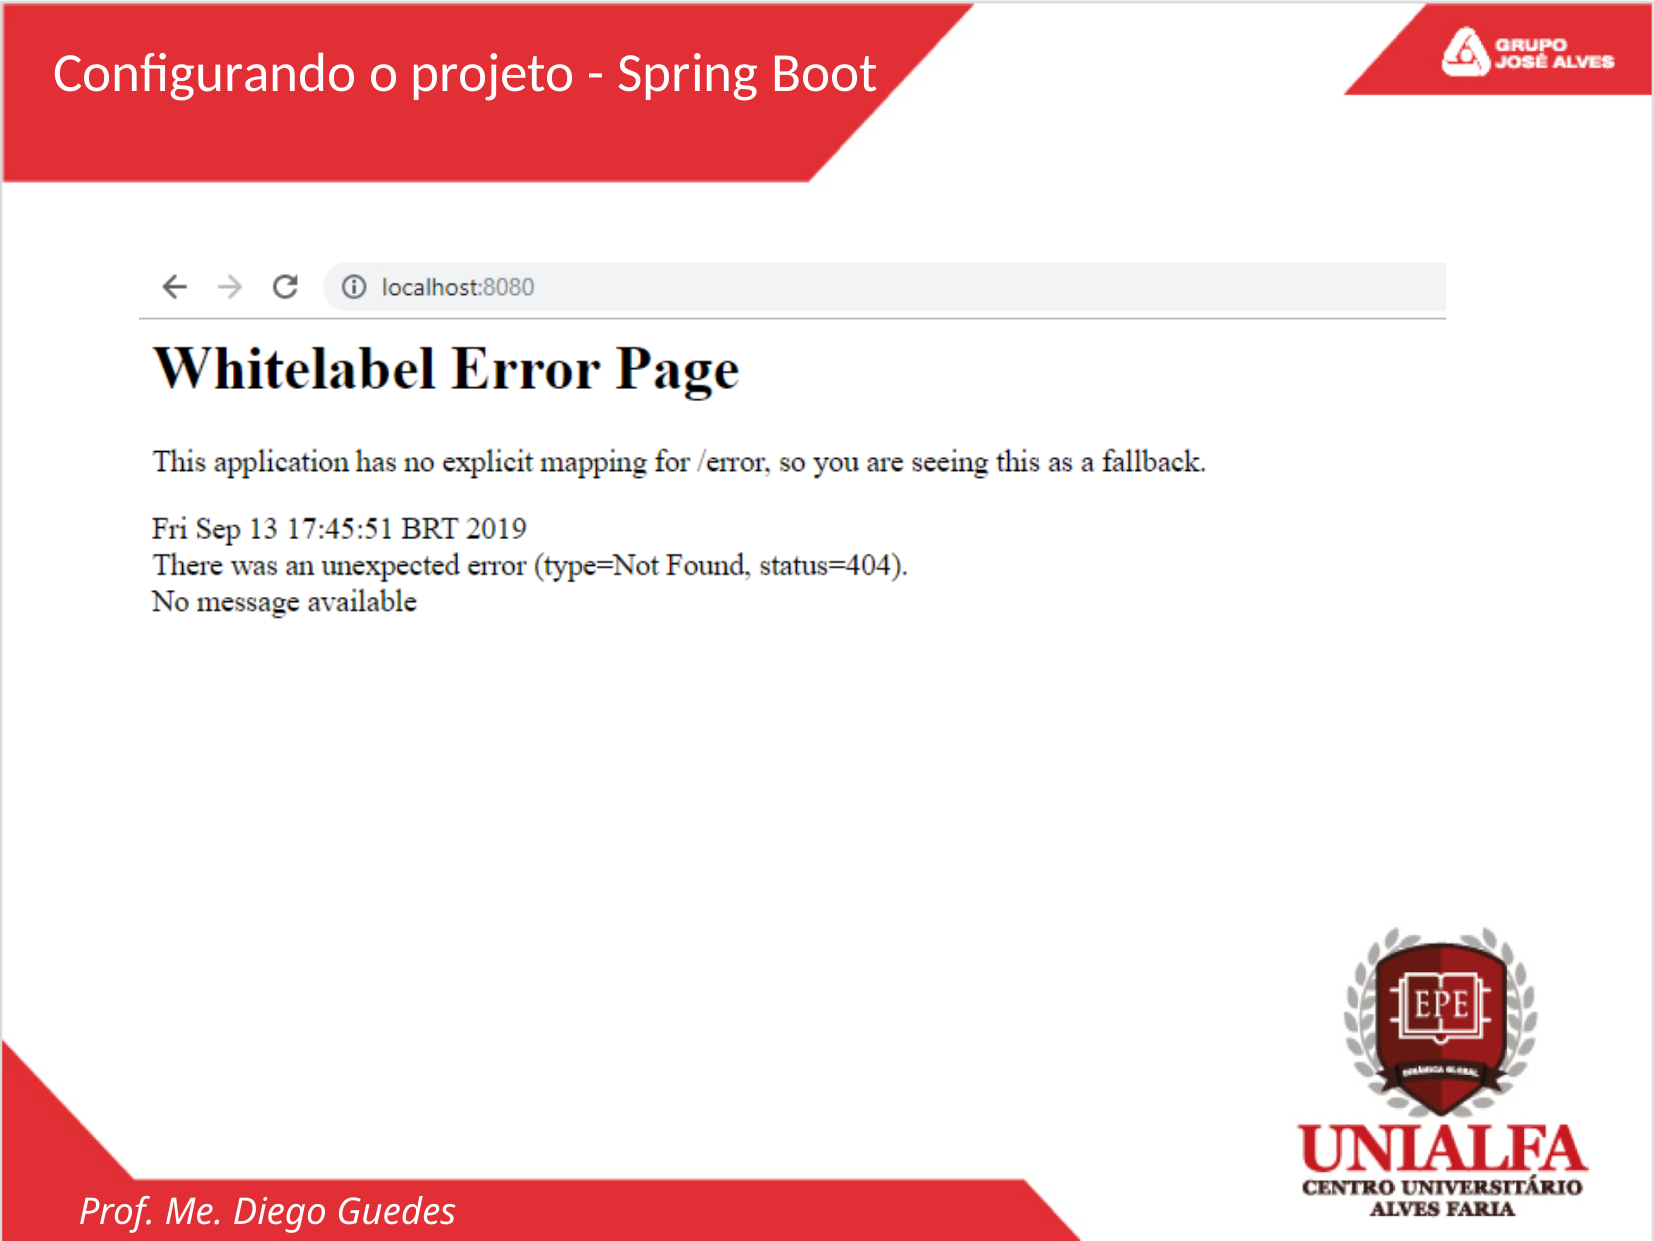

Configurando o projeto - Spring Boot
Prof. Me. Diego Guedes